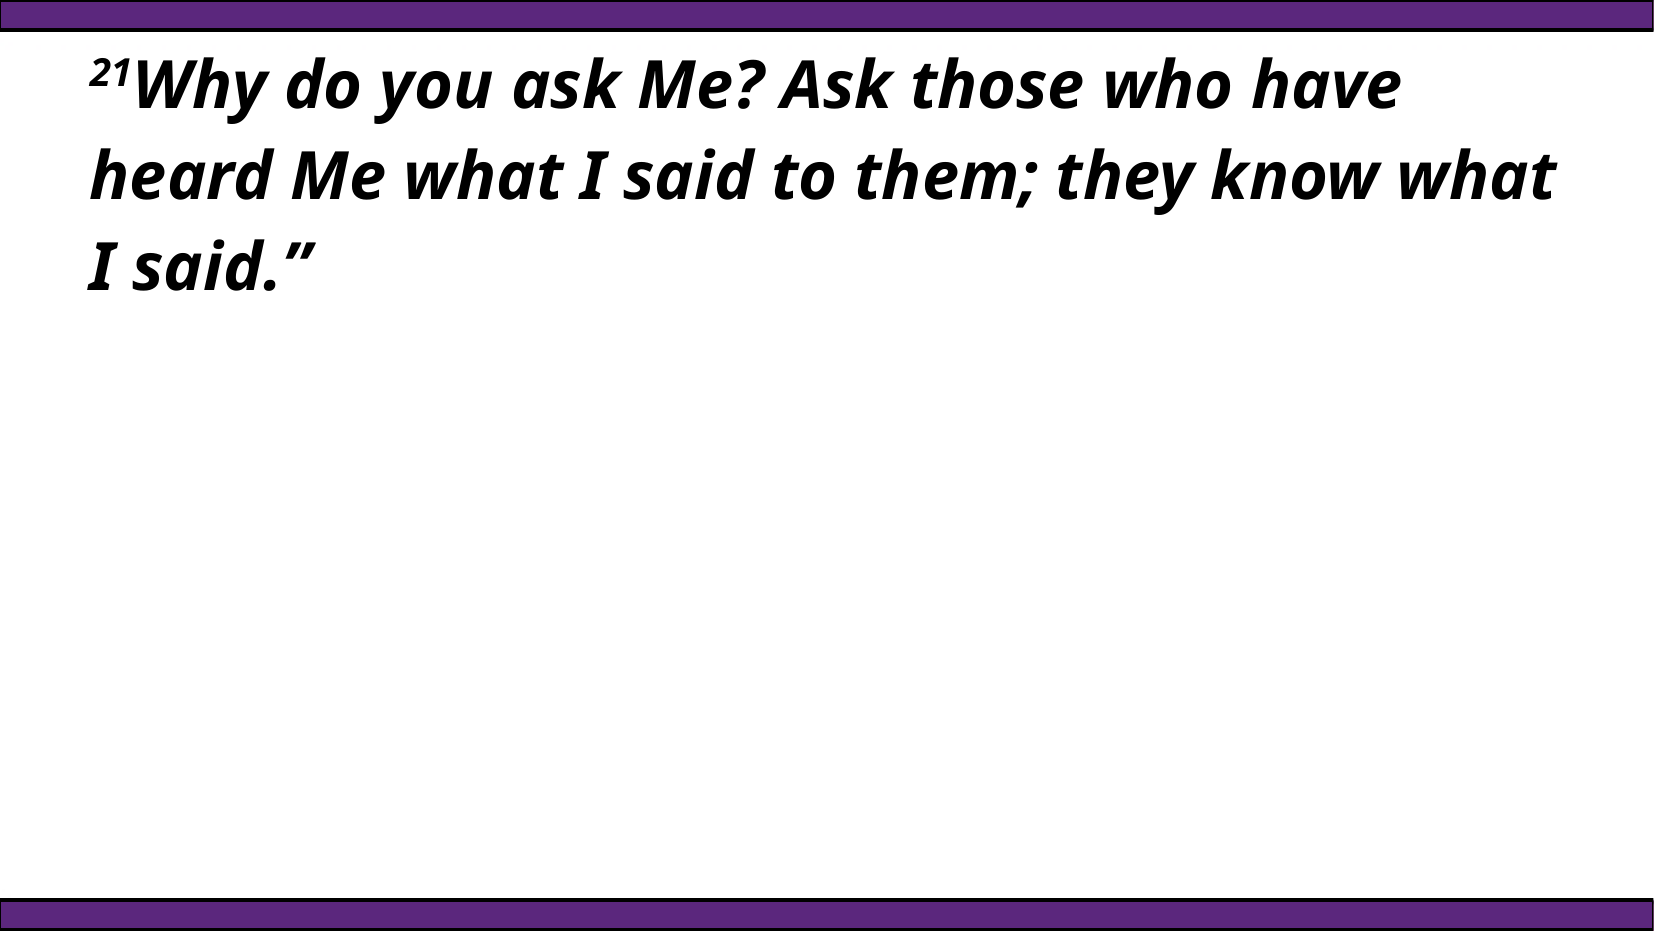

21Why do you ask Me? Ask those who have heard Me what I said to them; they know what I said.”